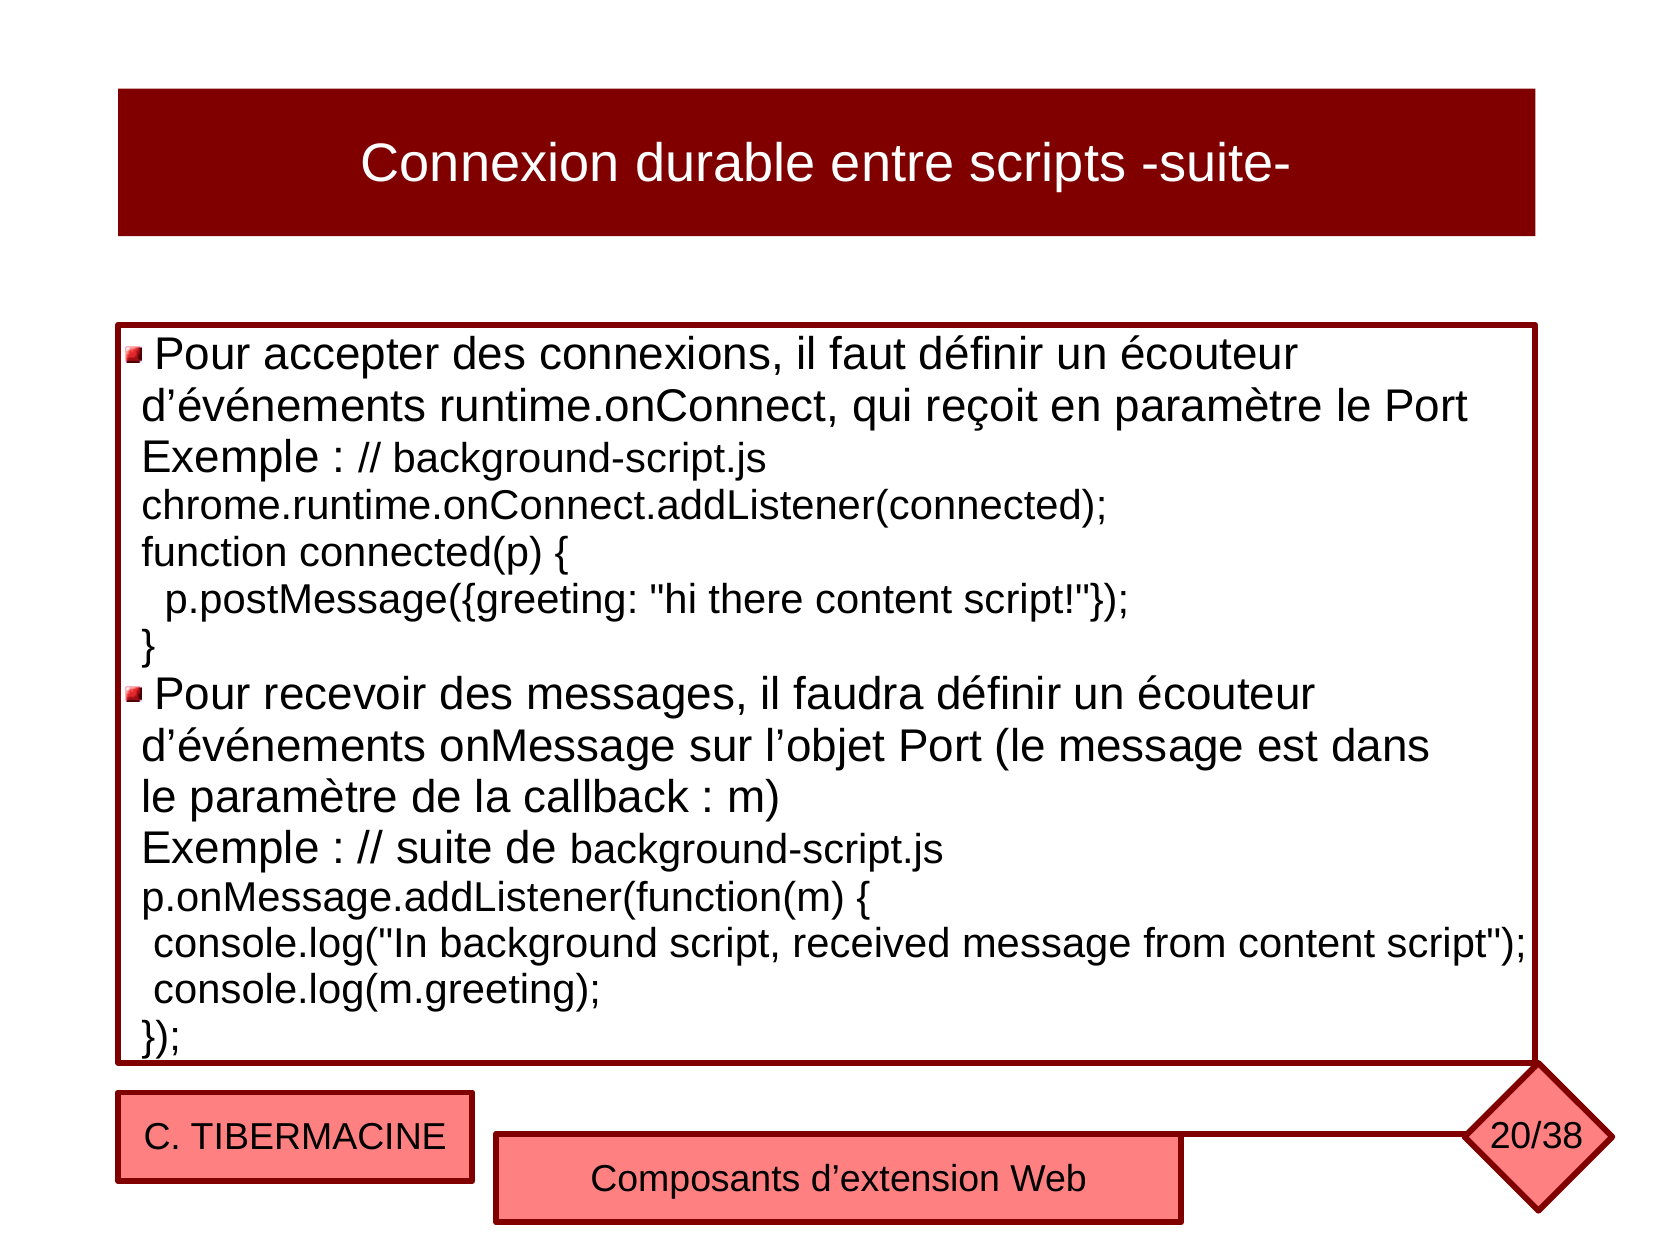

Connexion durable entre scripts -suite-
 Pour accepter des connexions, il faut définir un écouteur
d’événements runtime.onConnect, qui reçoit en paramètre le Port
Exemple : // background-script.js
chrome.runtime.onConnect.addListener(connected);
function connected(p) {
 p.postMessage({greeting: "hi there content script!"});
}
 Pour recevoir des messages, il faudra définir un écouteur
d’événements onMessage sur l’objet Port (le message est dans
le paramètre de la callback : m)
Exemple : // suite de background-script.js
p.onMessage.addListener(function(m) {
 console.log("In background script, received message from content script");
 console.log(m.greeting);
});
C. TIBERMACINE
Composants d’extension Web